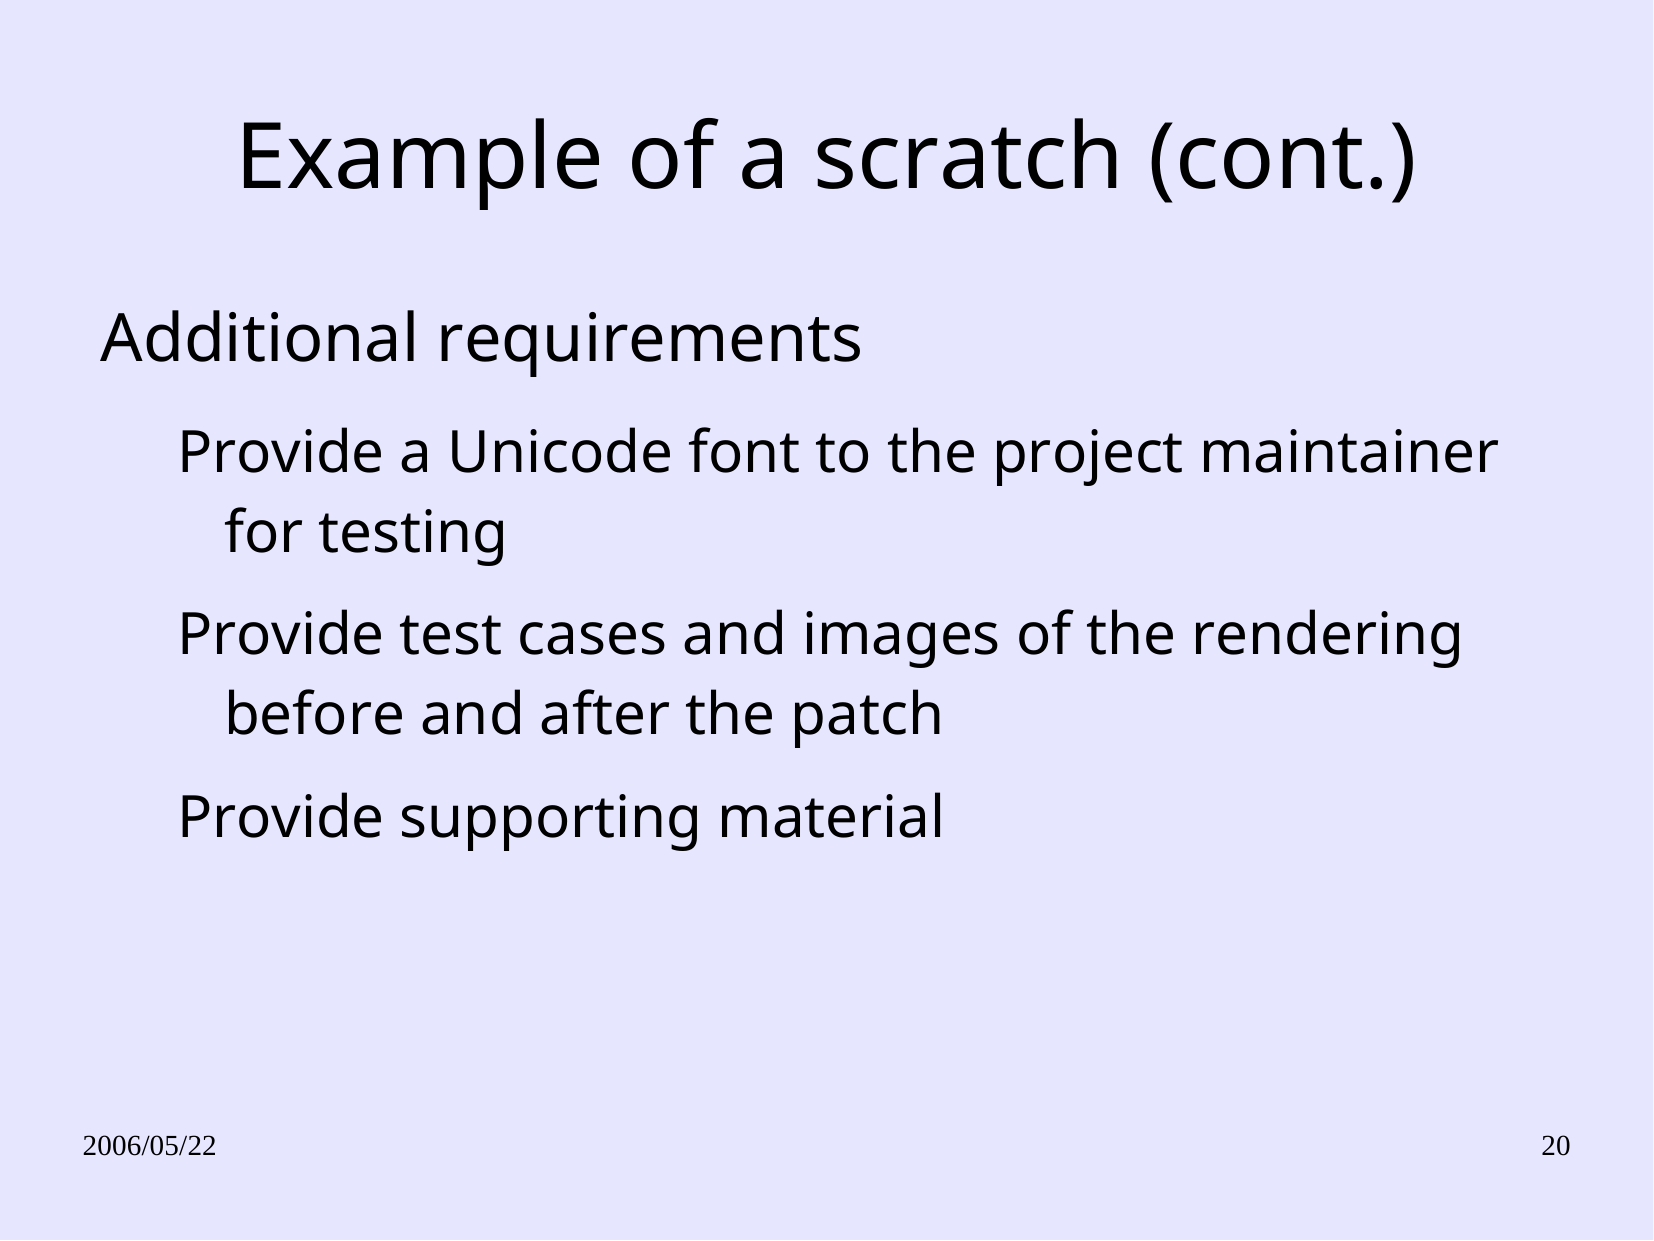

# Example of a scratch (cont.)
Additional requirements
Provide a Unicode font to the project maintainer for testing
Provide test cases and images of the rendering before and after the patch
Provide supporting material
2006/05/22
20